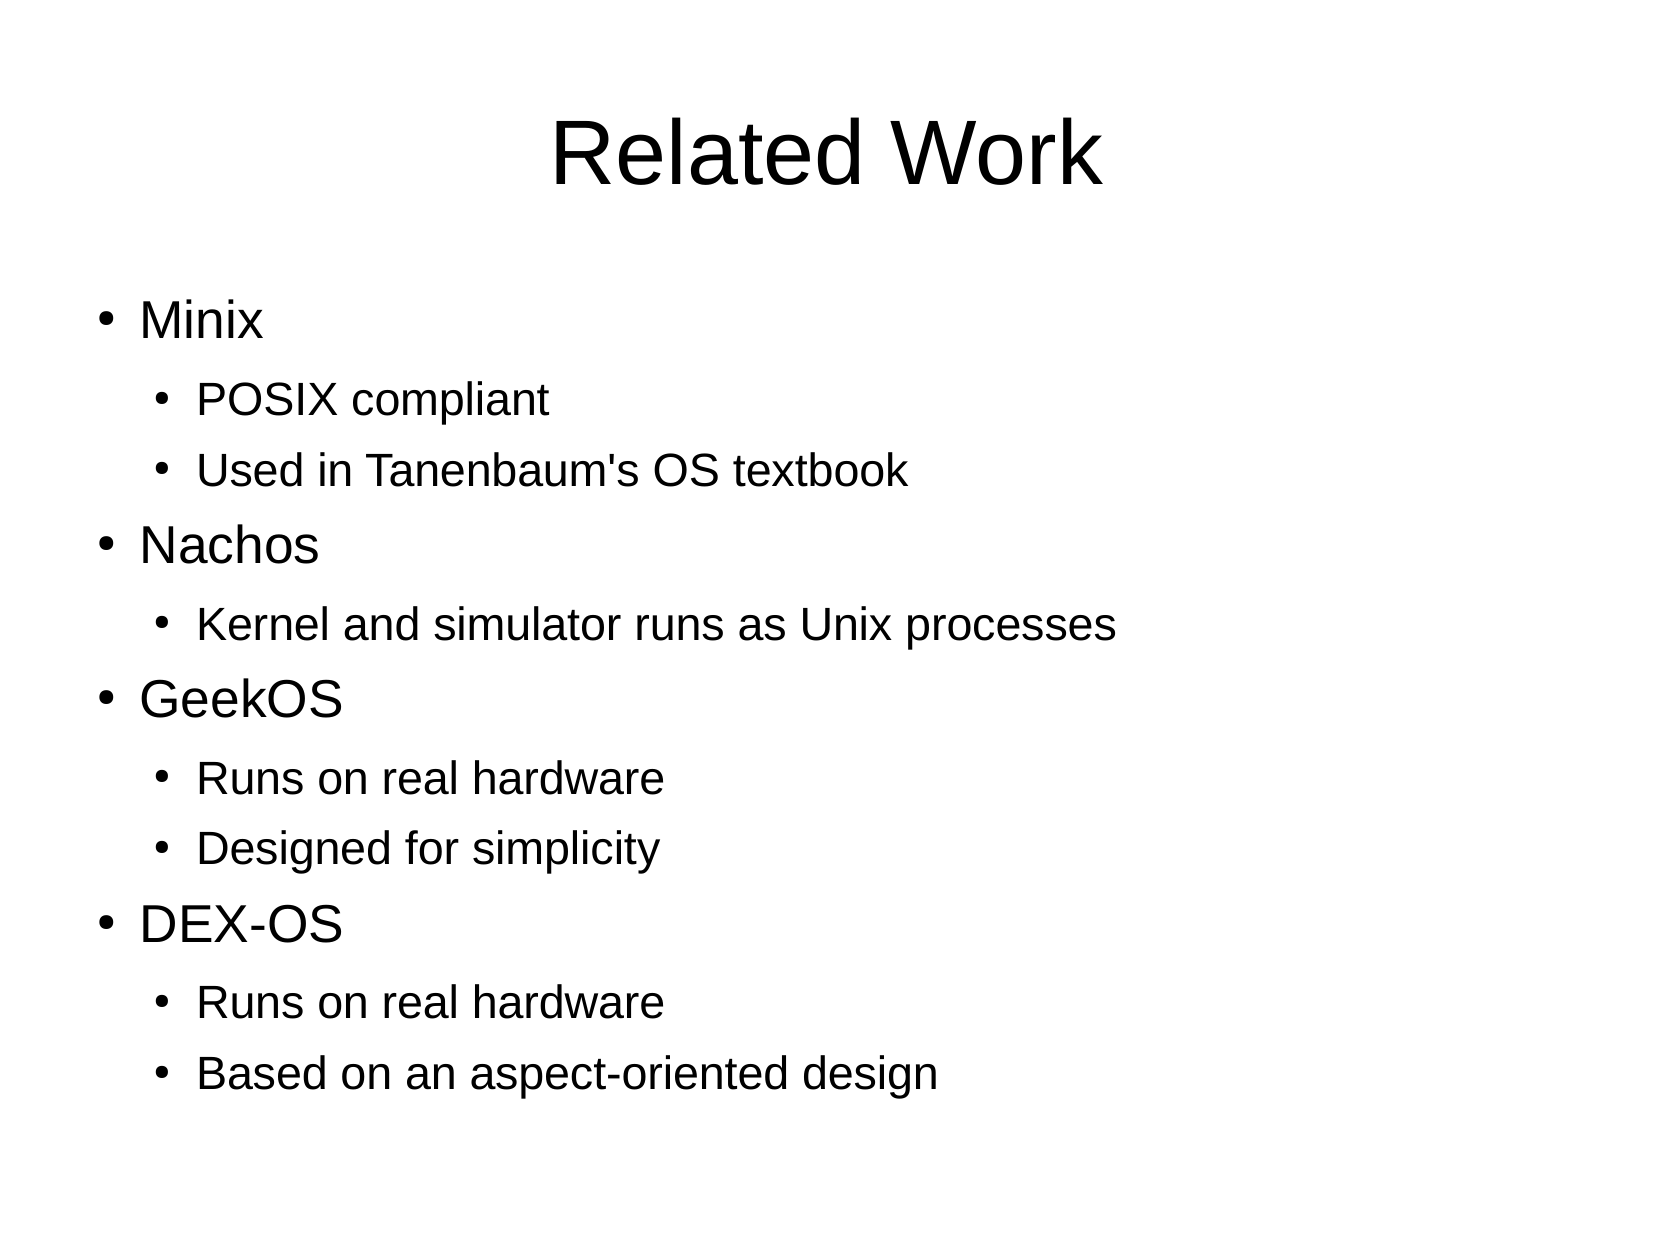

# Related Work
Minix
POSIX compliant
Used in Tanenbaum's OS textbook
Nachos
Kernel and simulator runs as Unix processes
GeekOS
Runs on real hardware
Designed for simplicity
DEX-OS
Runs on real hardware
Based on an aspect-oriented design